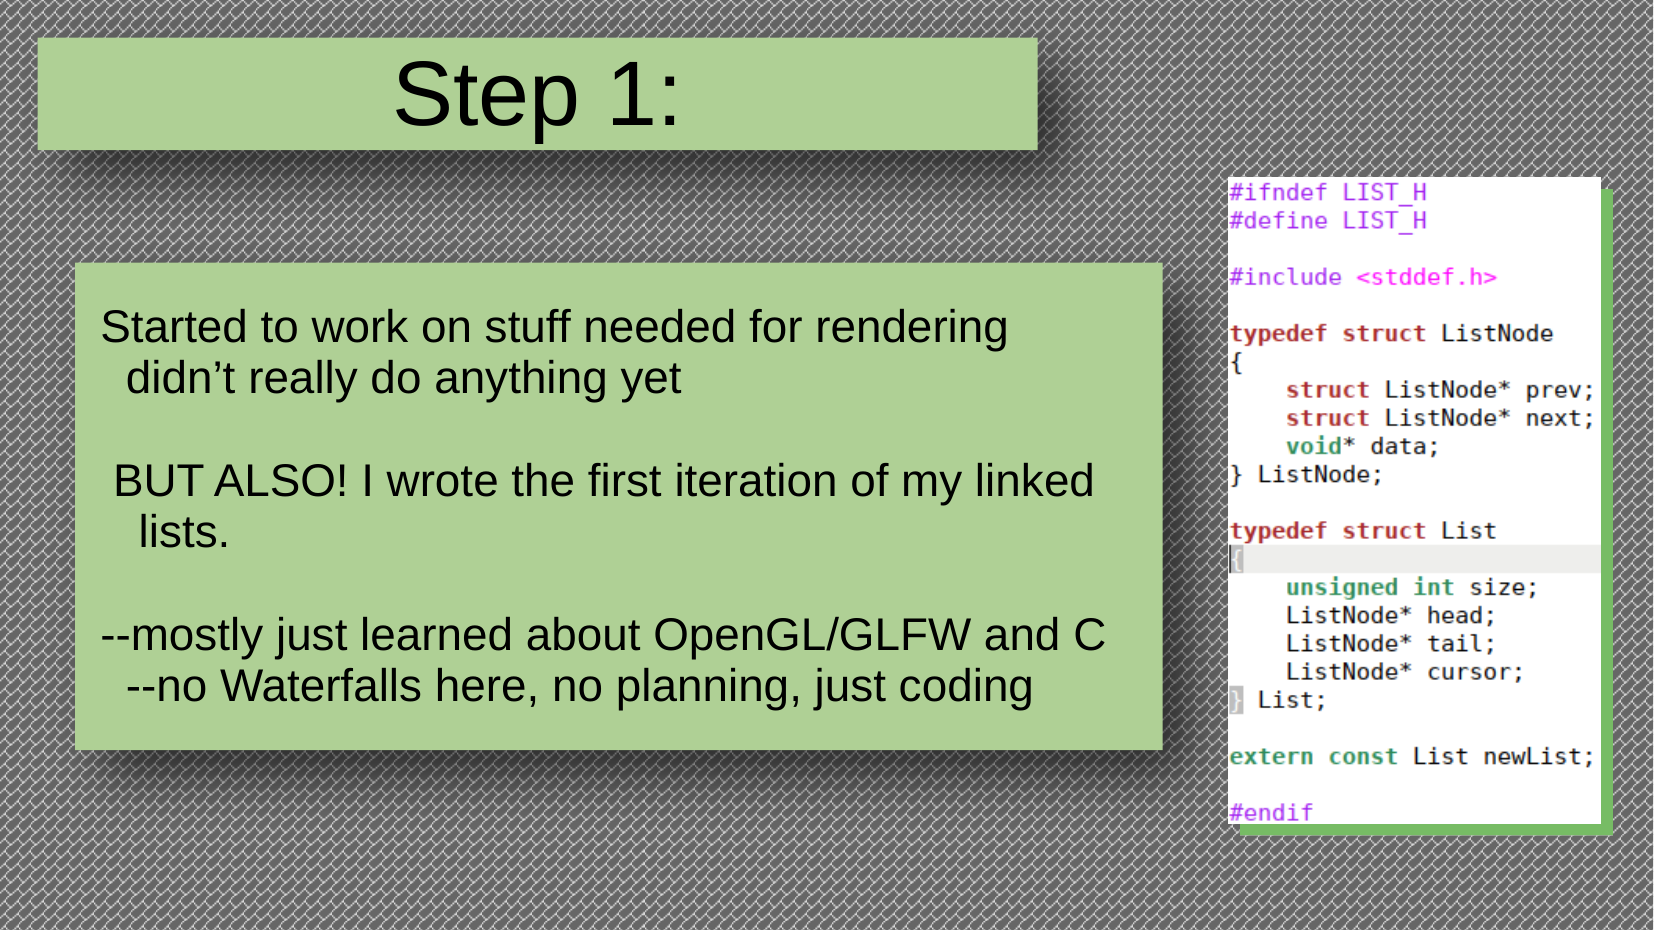

# Step 1:
 Started to work on stuff needed for rendering
 didn’t really do anything yet
 BUT ALSO! I wrote the first iteration of my linked
 lists.
 --mostly just learned about OpenGL/GLFW and C
 --no Waterfalls here, no planning, just coding